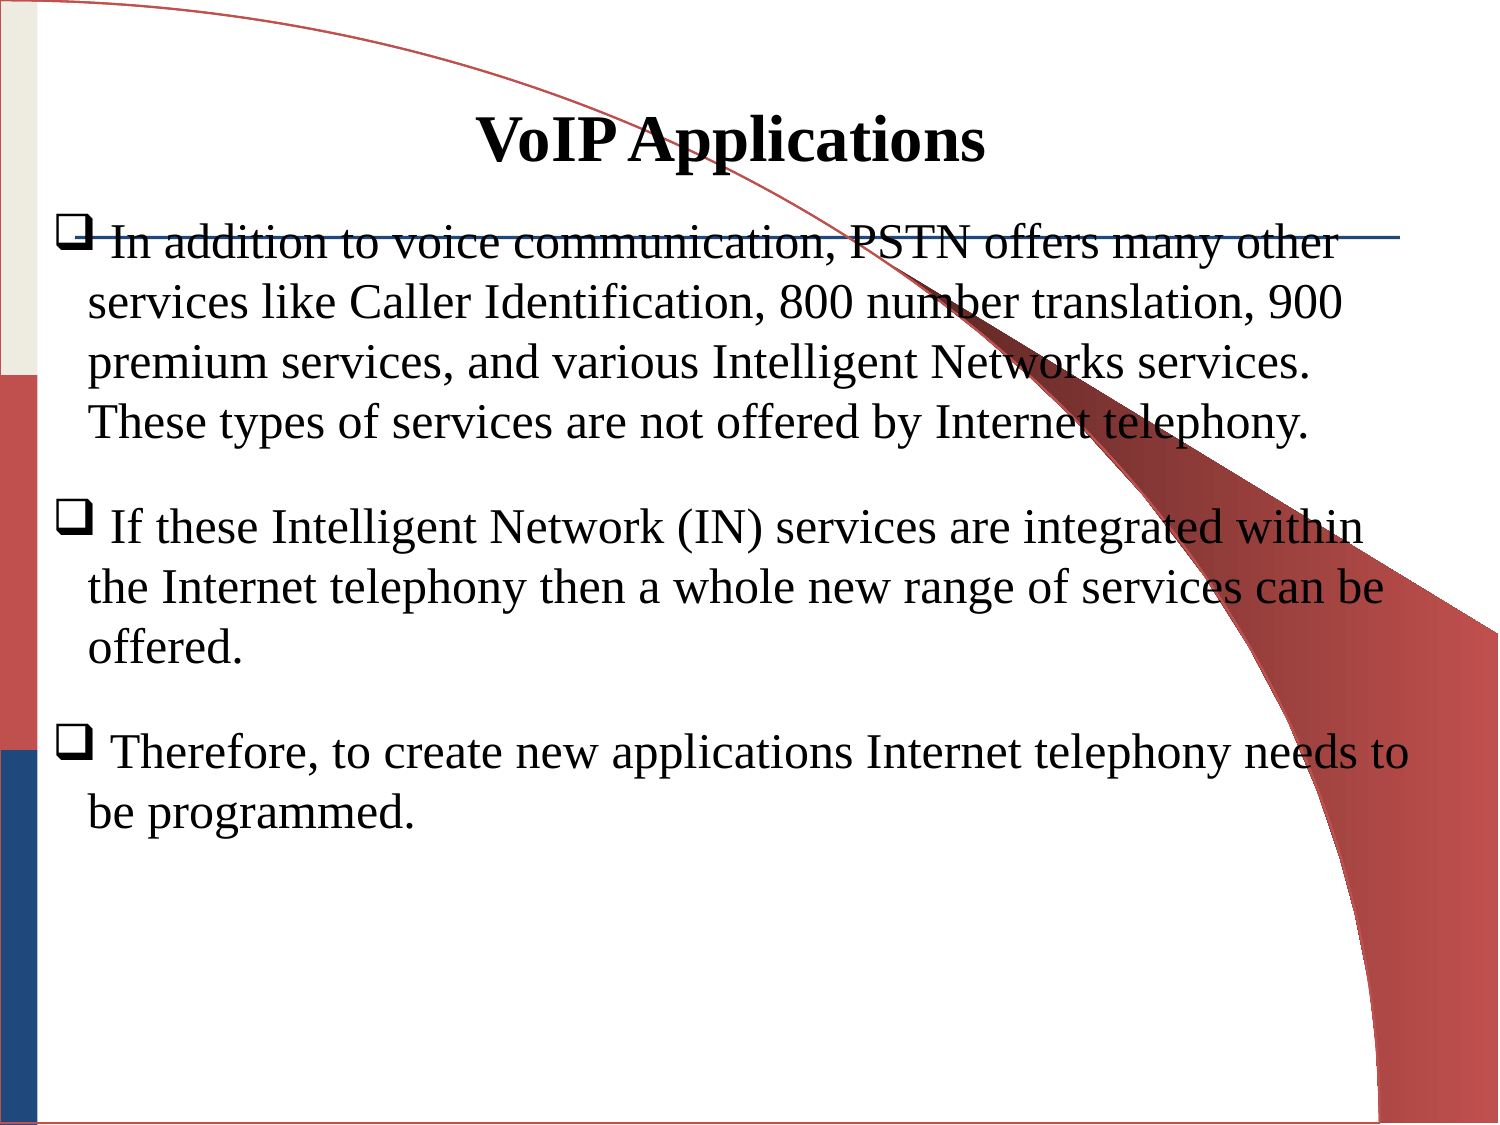

VoIP Applications
 In addition to voice communication, PSTN offers many other services like Caller Identification, 800 number translation, 900 premium services, and various Intelligent Networks services. These types of services are not offered by Internet telephony.
 If these Intelligent Network (IN) services are integrated within the Internet telephony then a whole new range of services can be offered.
 Therefore, to create new applications Internet telephony needs to be programmed.